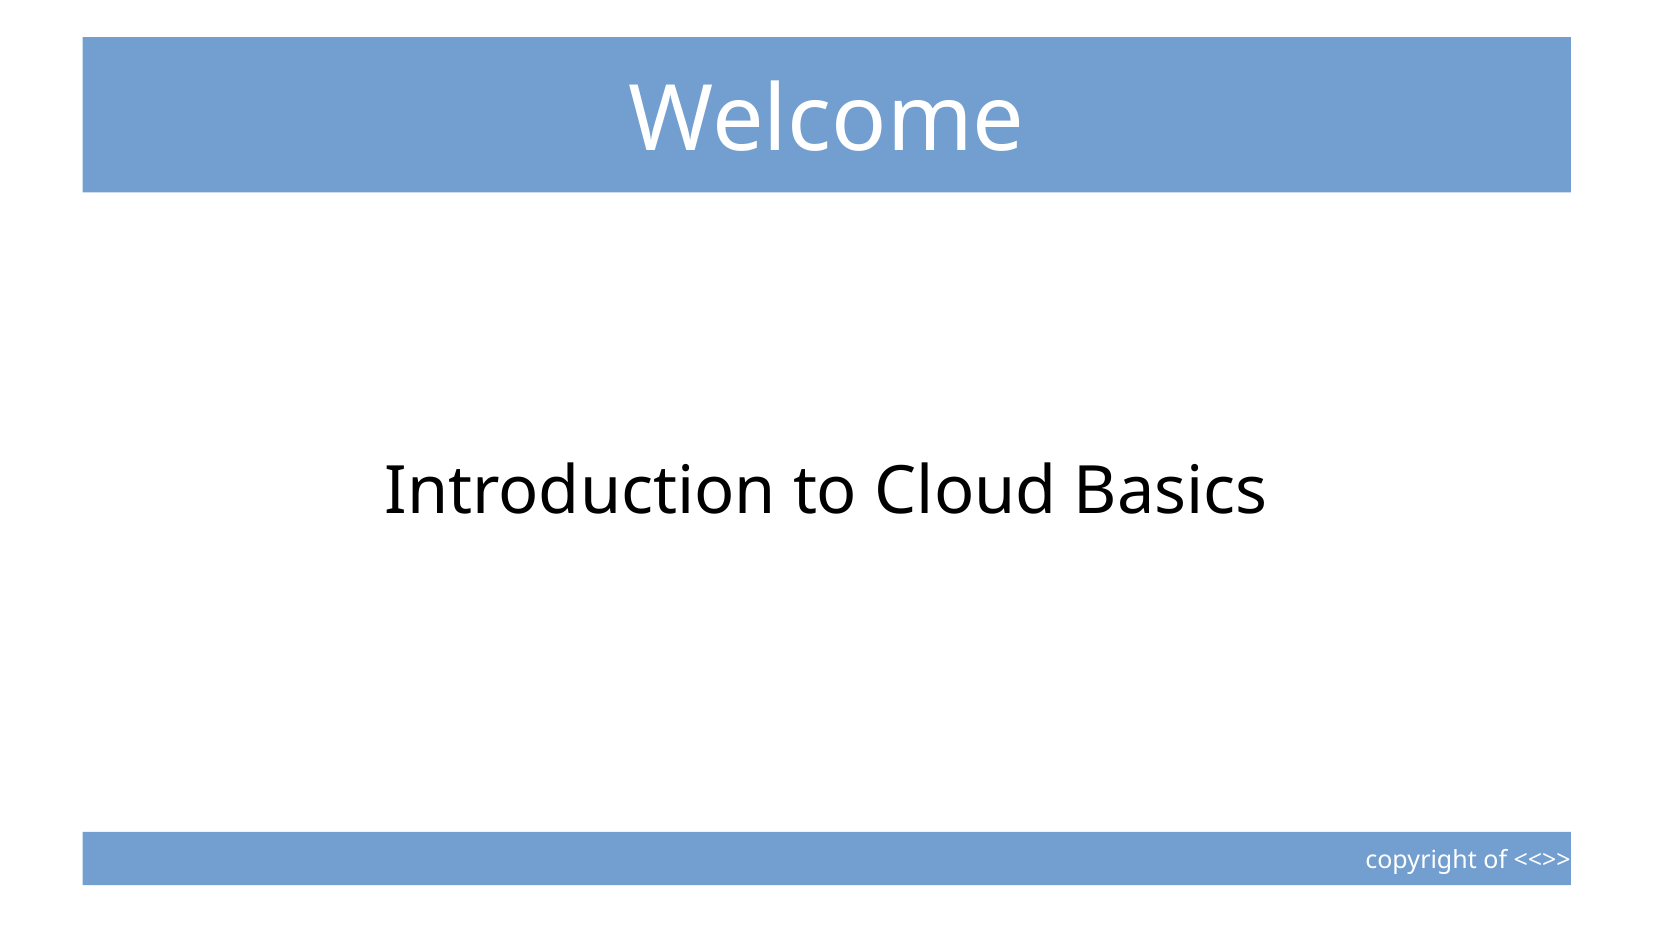

# Welcome
Introduction to Cloud Basics
copyright of <<>>